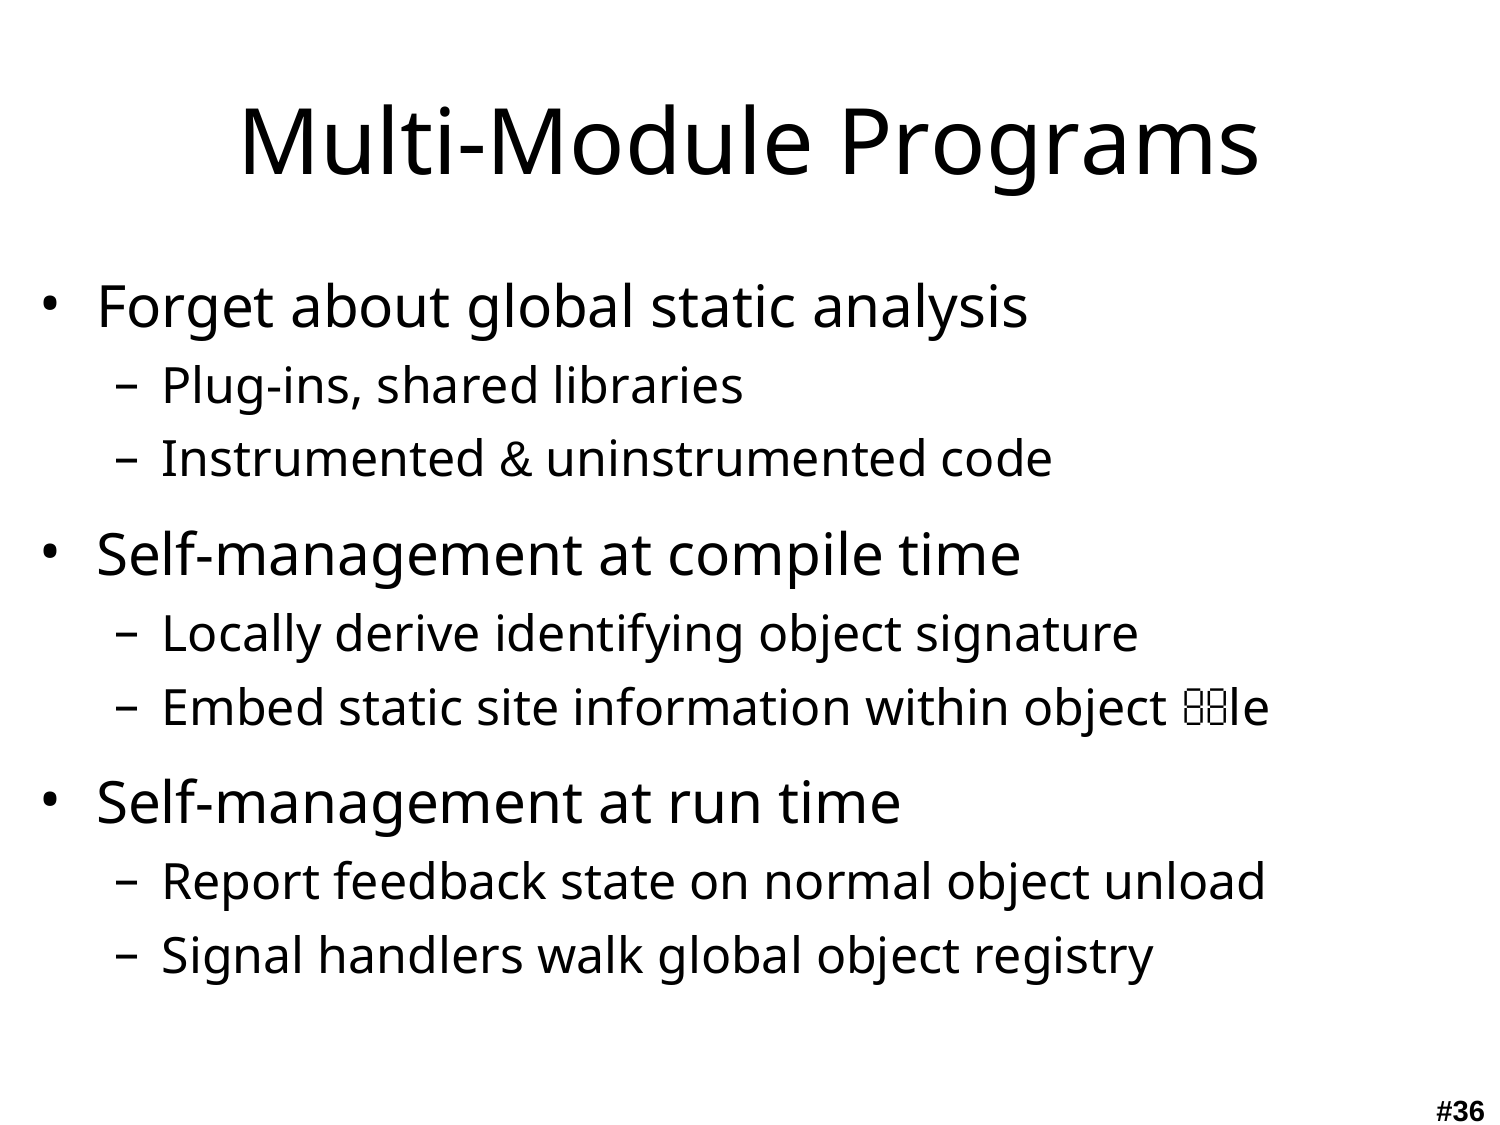

# Multi-Module Programs
Forget about global static analysis
Plug-ins, shared libraries
Instrumented & uninstrumented code
Self-management at compile time
Locally derive identifying object signature
Embed static site information within object le
Self-management at run time
Report feedback state on normal object unload
Signal handlers walk global object registry
36